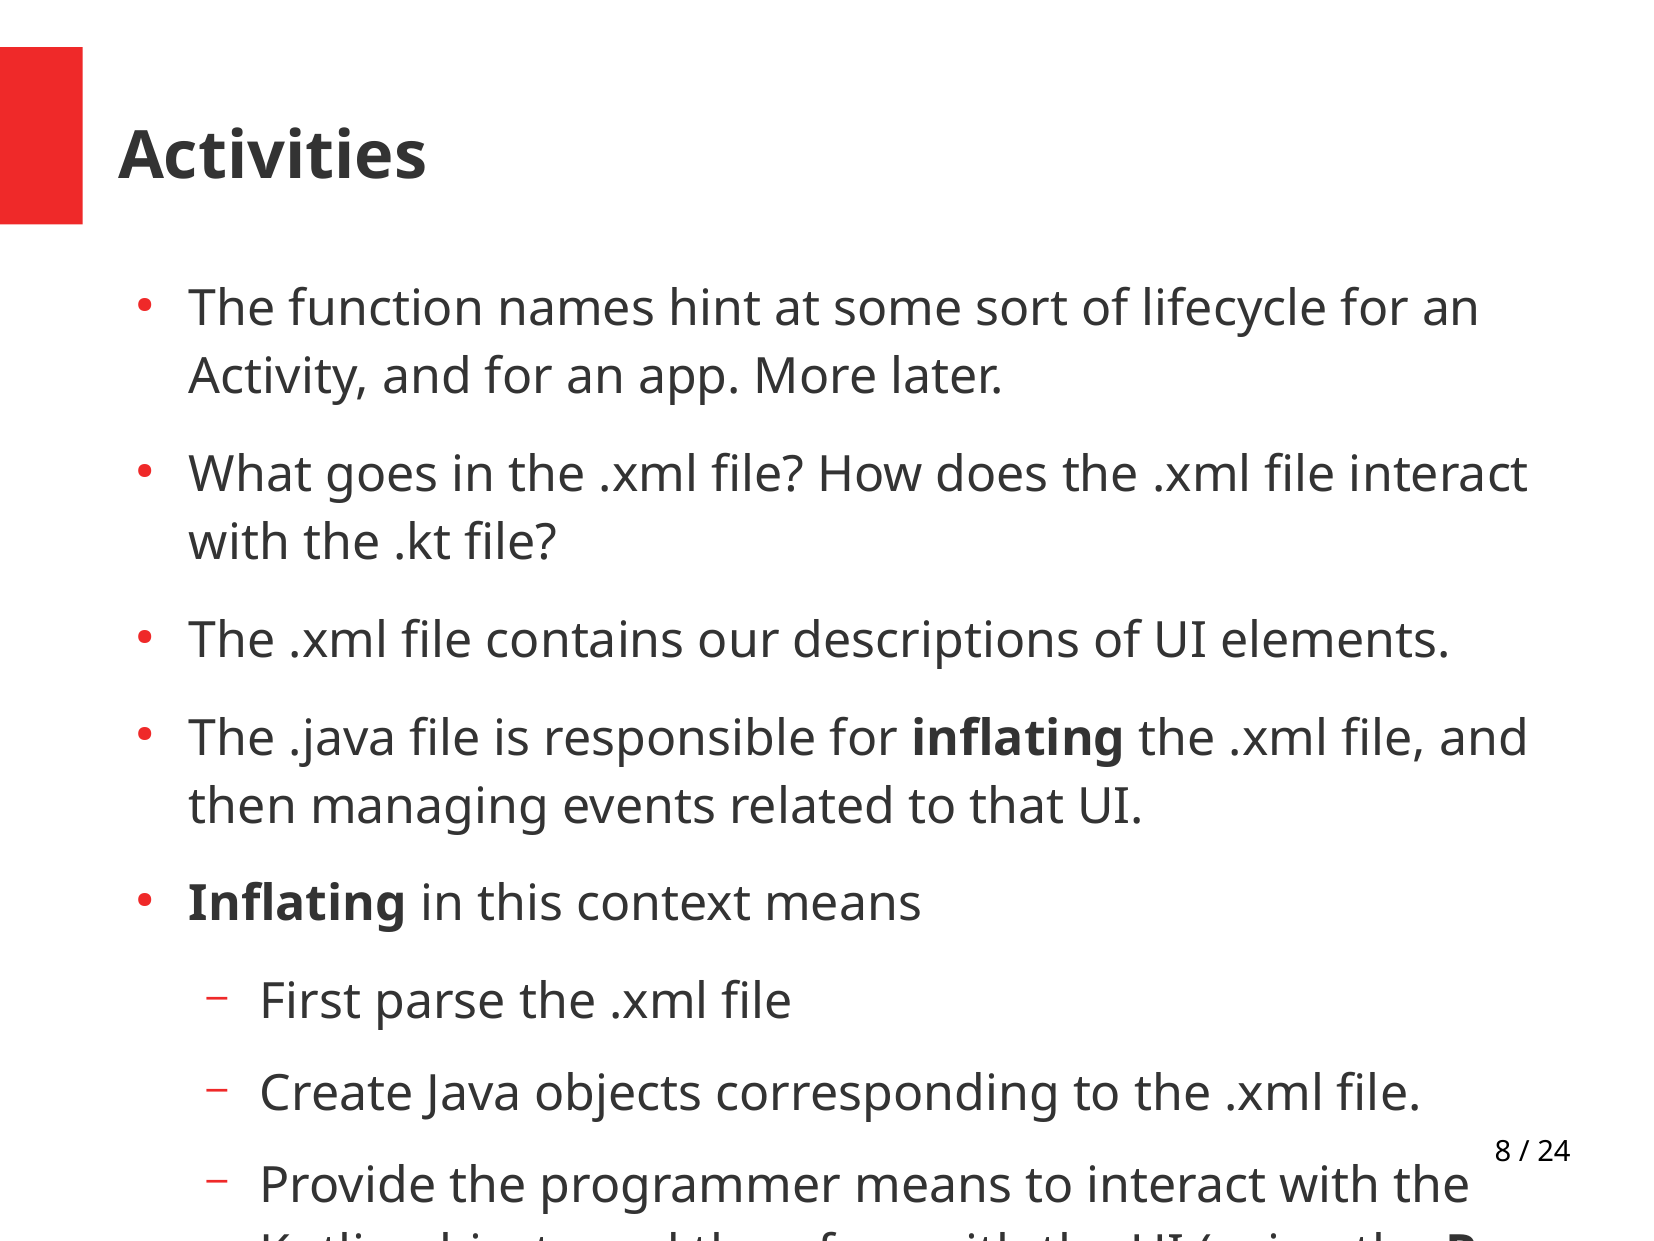

# Activities
The function names hint at some sort of lifecycle for an Activity, and for an app. More later.
What goes in the .xml file? How does the .xml file interact with the .kt file?
The .xml file contains our descriptions of UI elements.
The .java file is responsible for inflating the .xml file, and then managing events related to that UI.
Inflating in this context means
First parse the .xml file
Create Java objects corresponding to the .xml file.
Provide the programmer means to interact with the Kotlin objects and therefore with the UI (using the R class).
8